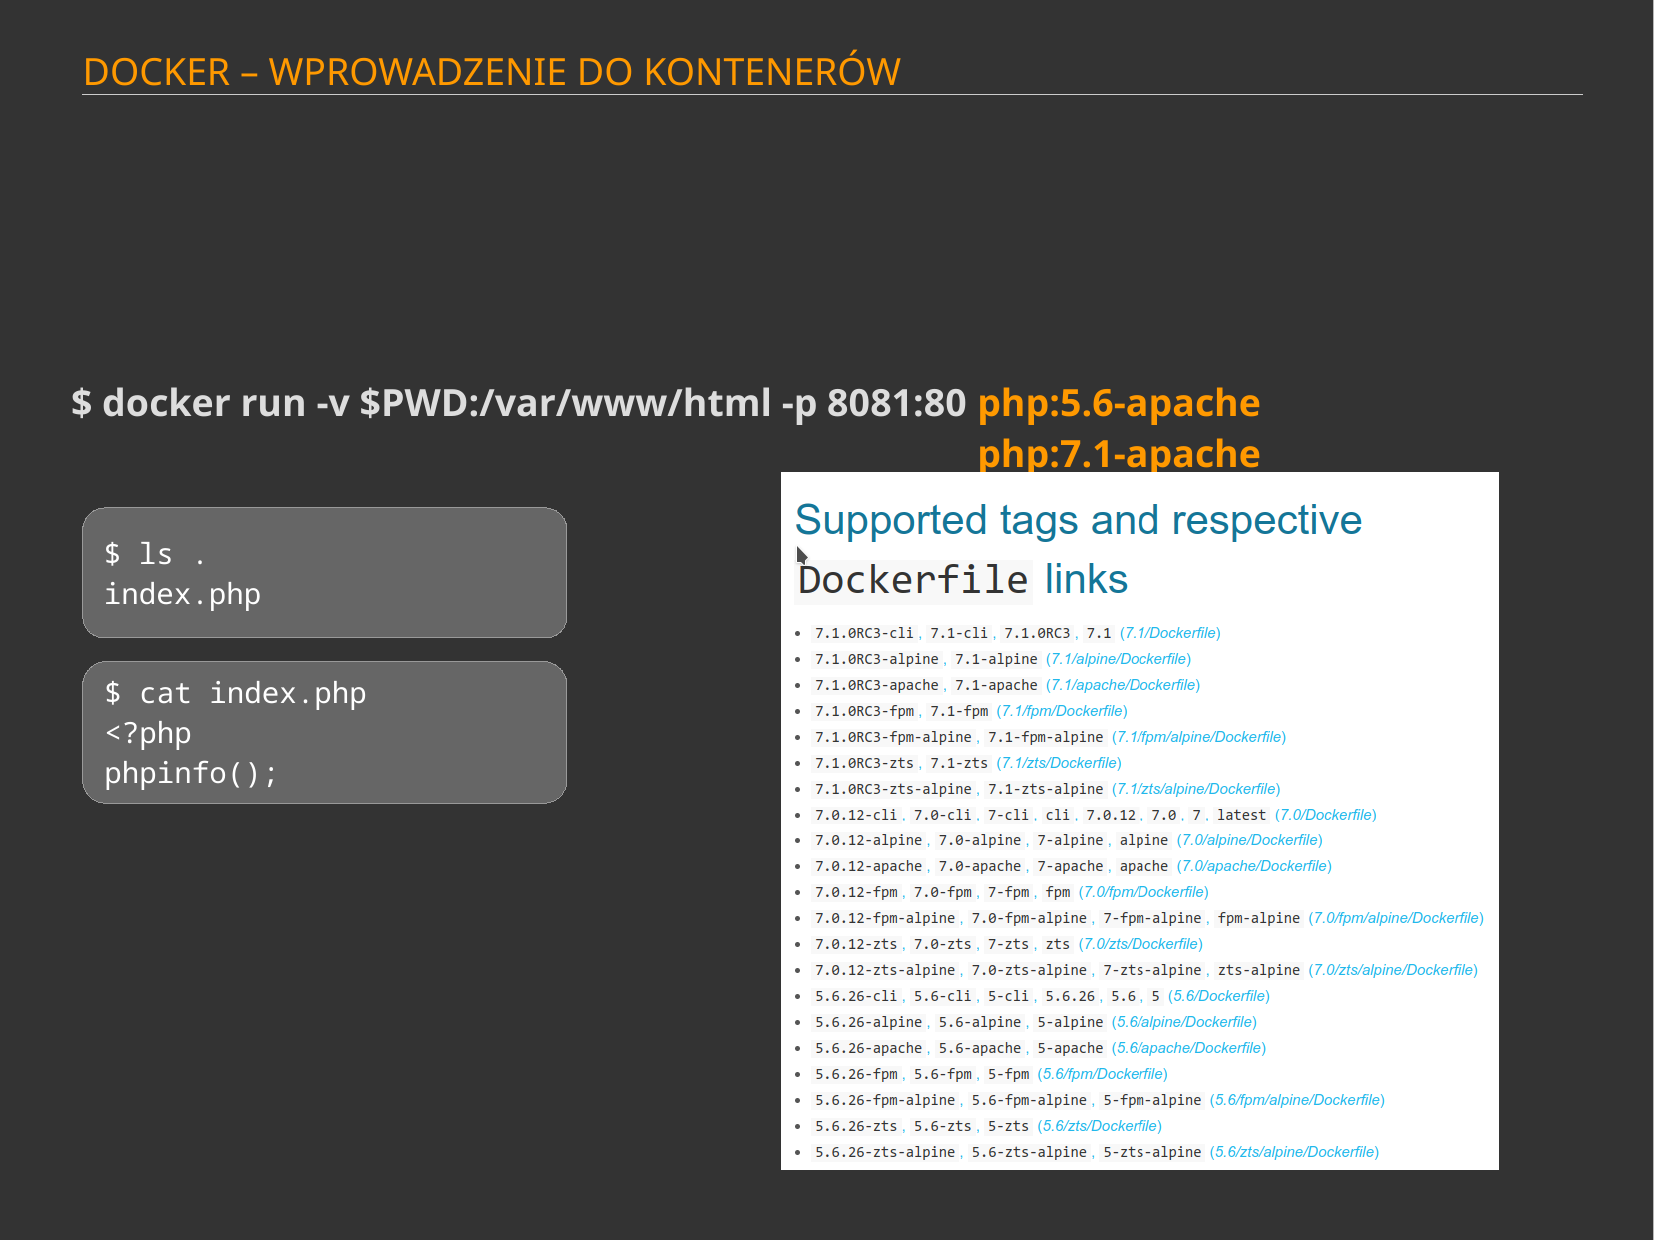

# DOCKER – WPROWADZENIE DO KONTENERÓW
$ docker run -v $PWD:/var/www/html -p 8081:80 php:5.6-apache
$ docker run -v $PWD:/var/www/html -p 8081:80 php:7.1-apache
$ ls .
index.php
$ cat index.php
<?php
phpinfo();